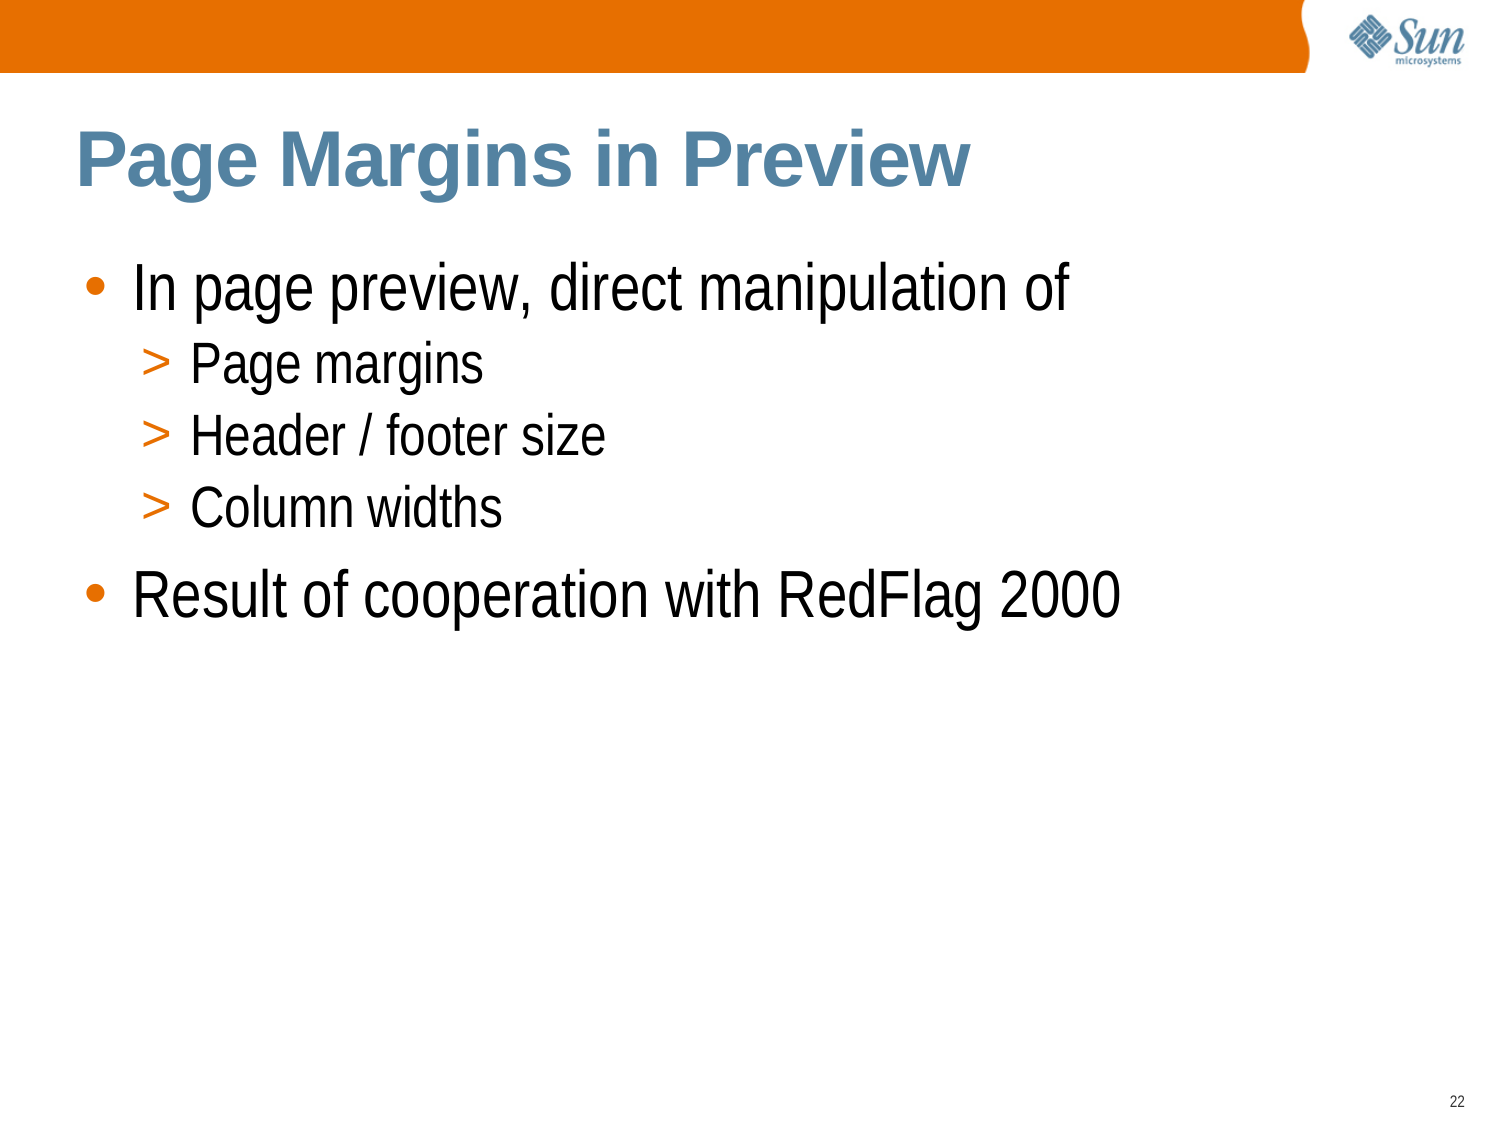

# Page Margins in Preview
In page preview, direct manipulation of
Page margins
Header / footer size
Column widths
Result of cooperation with RedFlag 2000